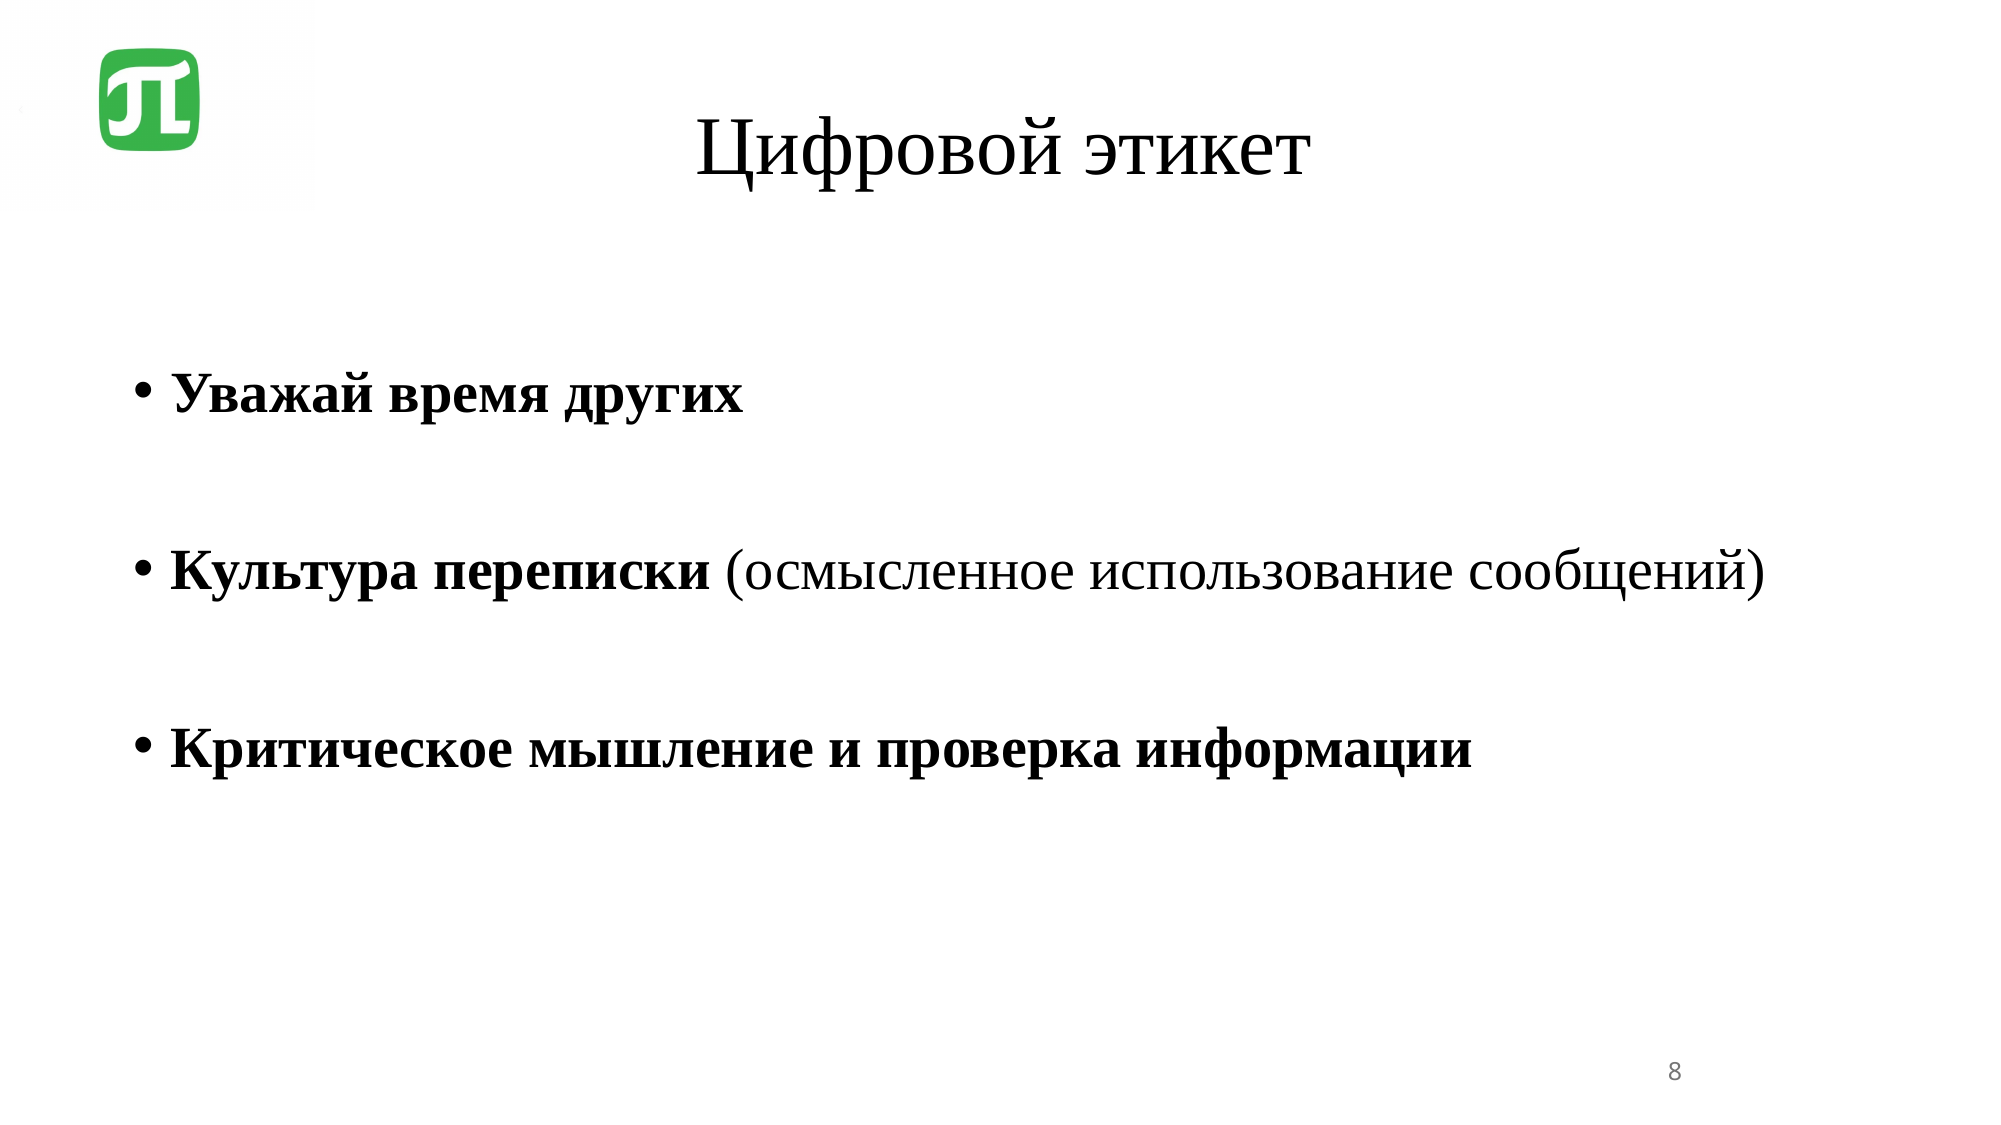

Цифровой этикет
# Уважай время других
Культура переписки (осмысленное использование сообщений)
Критическое мышление и проверка информации
8